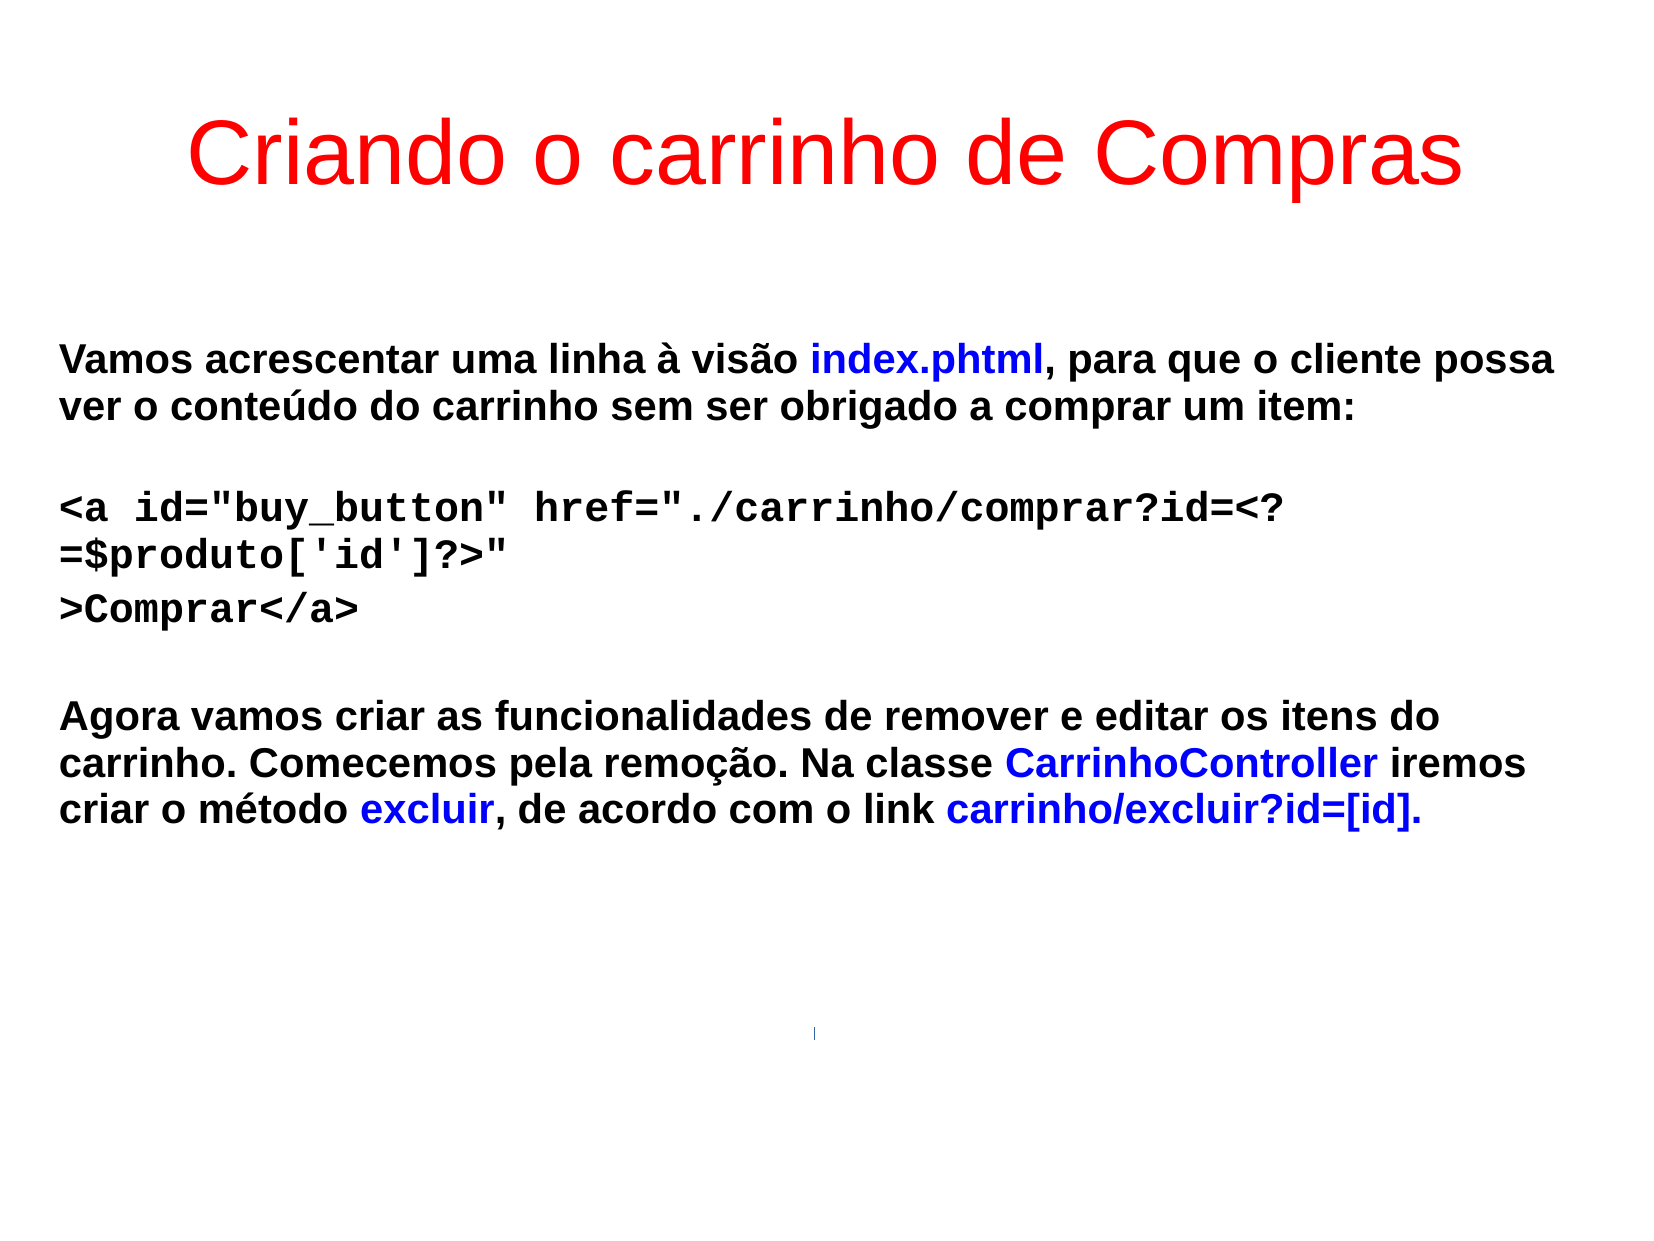

# Criando o carrinho de Compras
Vamos acrescentar uma linha à visão index.phtml, para que o cliente possa ver o conteúdo do carrinho sem ser obrigado a comprar um item:
<a id="buy_button" href="./carrinho/comprar?id=<?=$produto['id']?>"
>Comprar</a>
Agora vamos criar as funcionalidades de remover e editar os itens do carrinho. Comecemos pela remoção. Na classe CarrinhoController iremos criar o método excluir, de acordo com o link carrinho/excluir?id=[id].